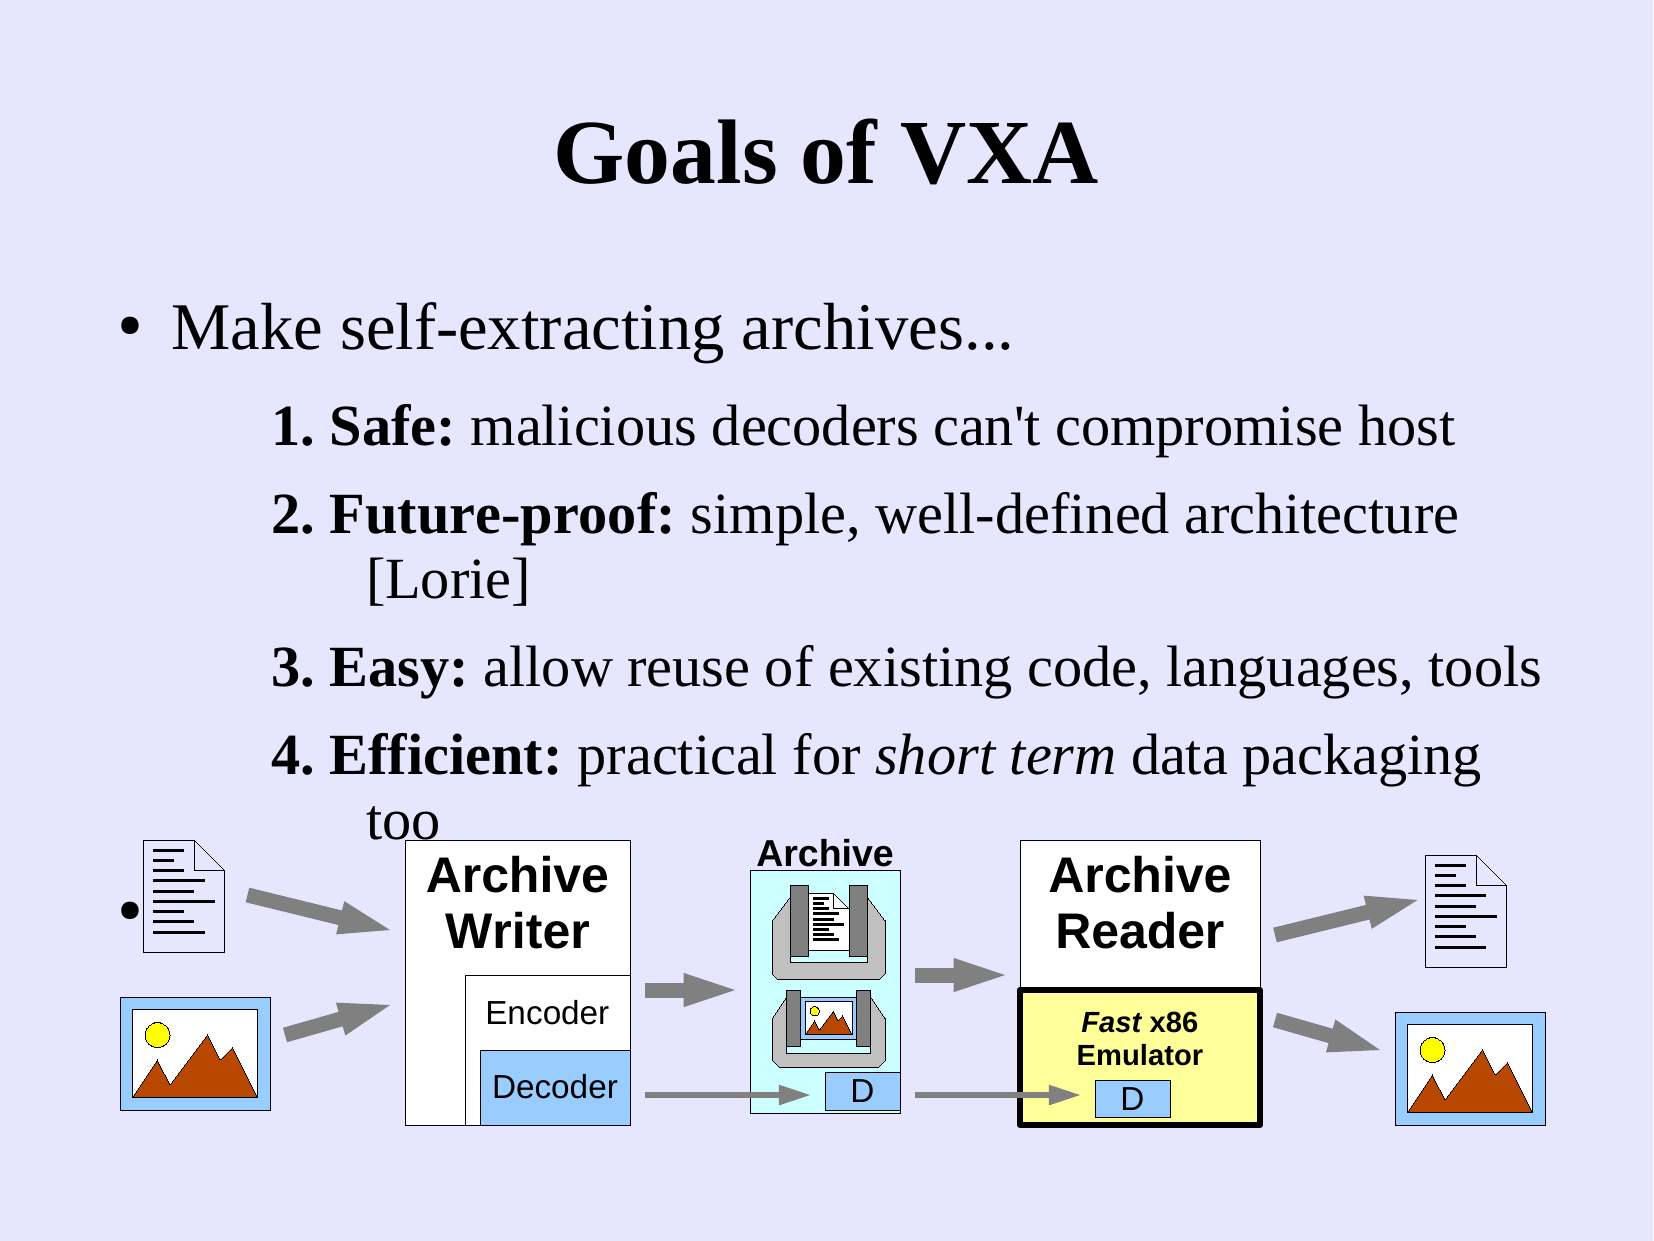

# Goals of VXA
Make self-extracting archives...
Safe: malicious decoders can't compromise host
Future-proof: simple, well-defined architecture [Lorie]
Easy: allow reuse of existing code, languages, tools
Efficient: practical for short term data packaging too
Archive
Archive
Writer
Archive
Reader
Encoder
Fast x86
Emulator
Decoder
D
D